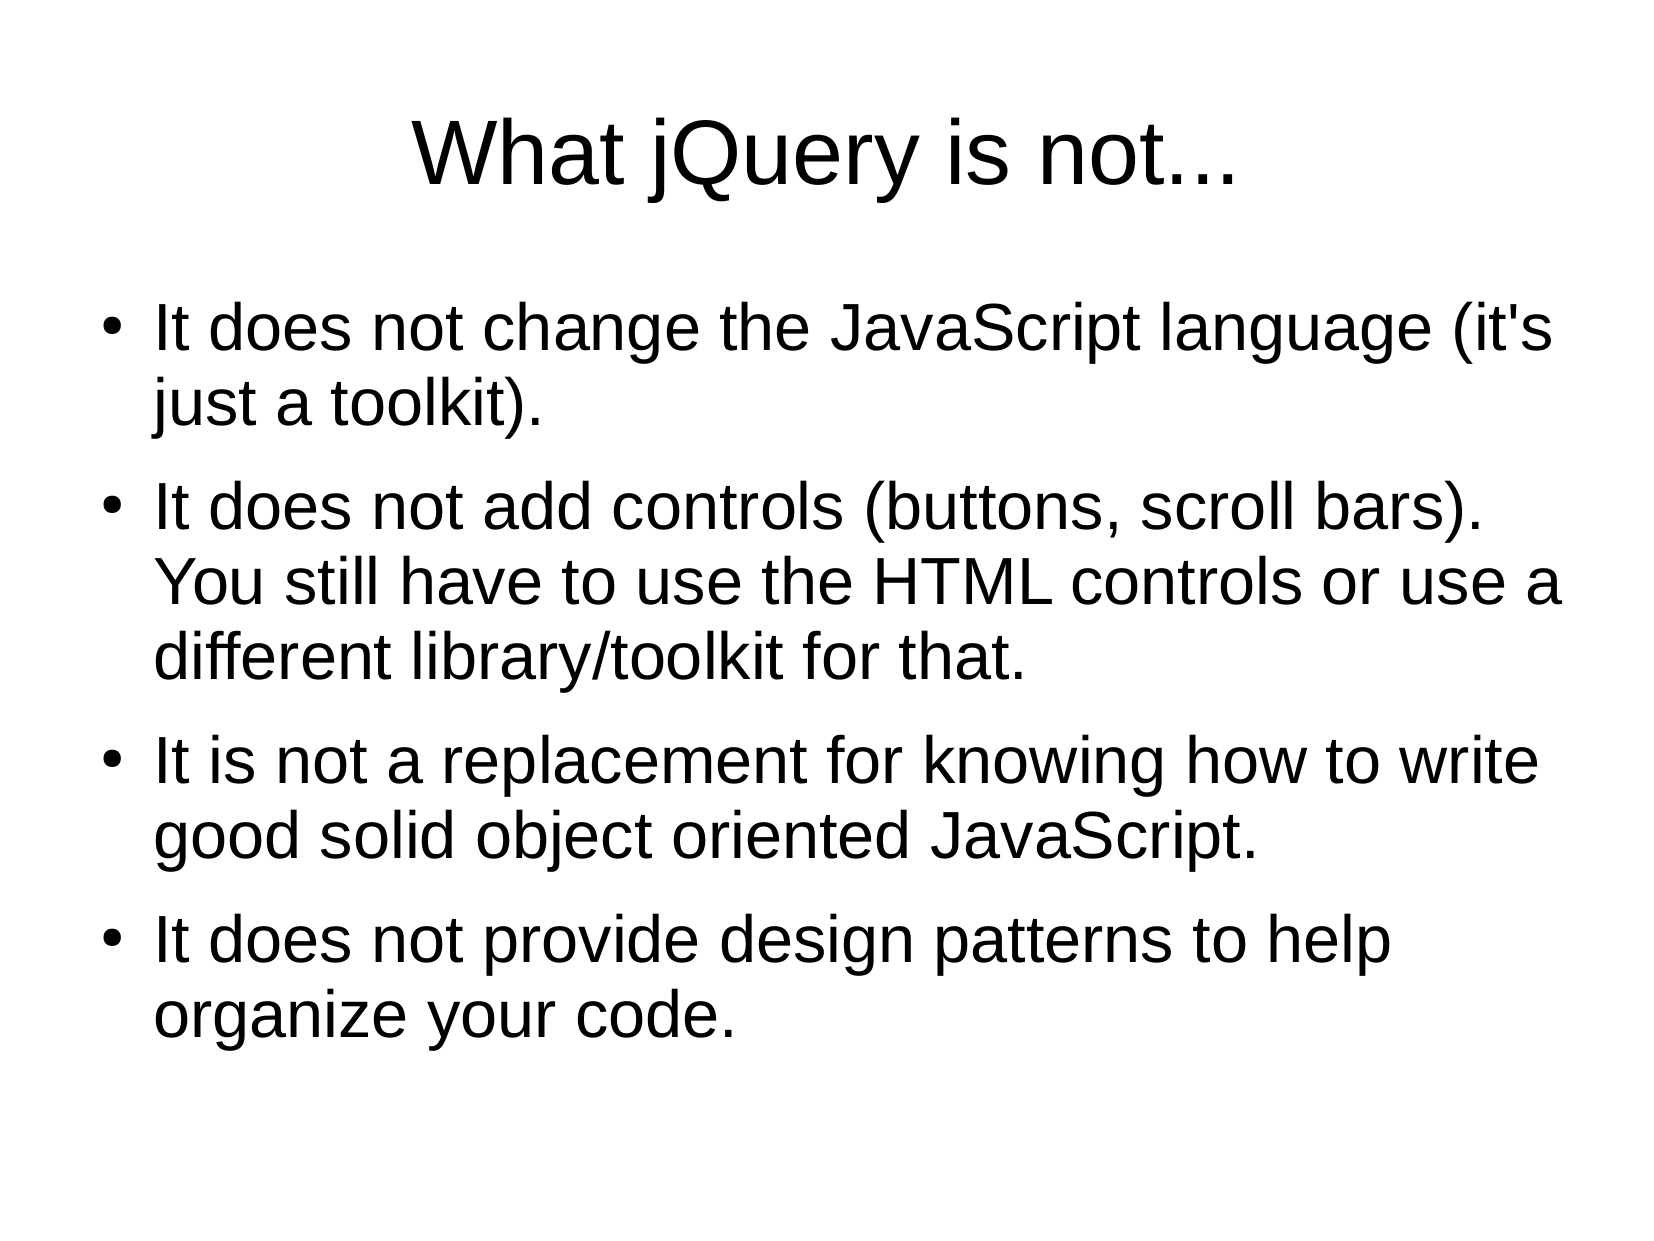

# What jQuery is not...
It does not change the JavaScript language (it's just a toolkit).
It does not add controls (buttons, scroll bars). You still have to use the HTML controls or use a different library/toolkit for that.
It is not a replacement for knowing how to write good solid object oriented JavaScript.
It does not provide design patterns to help organize your code.